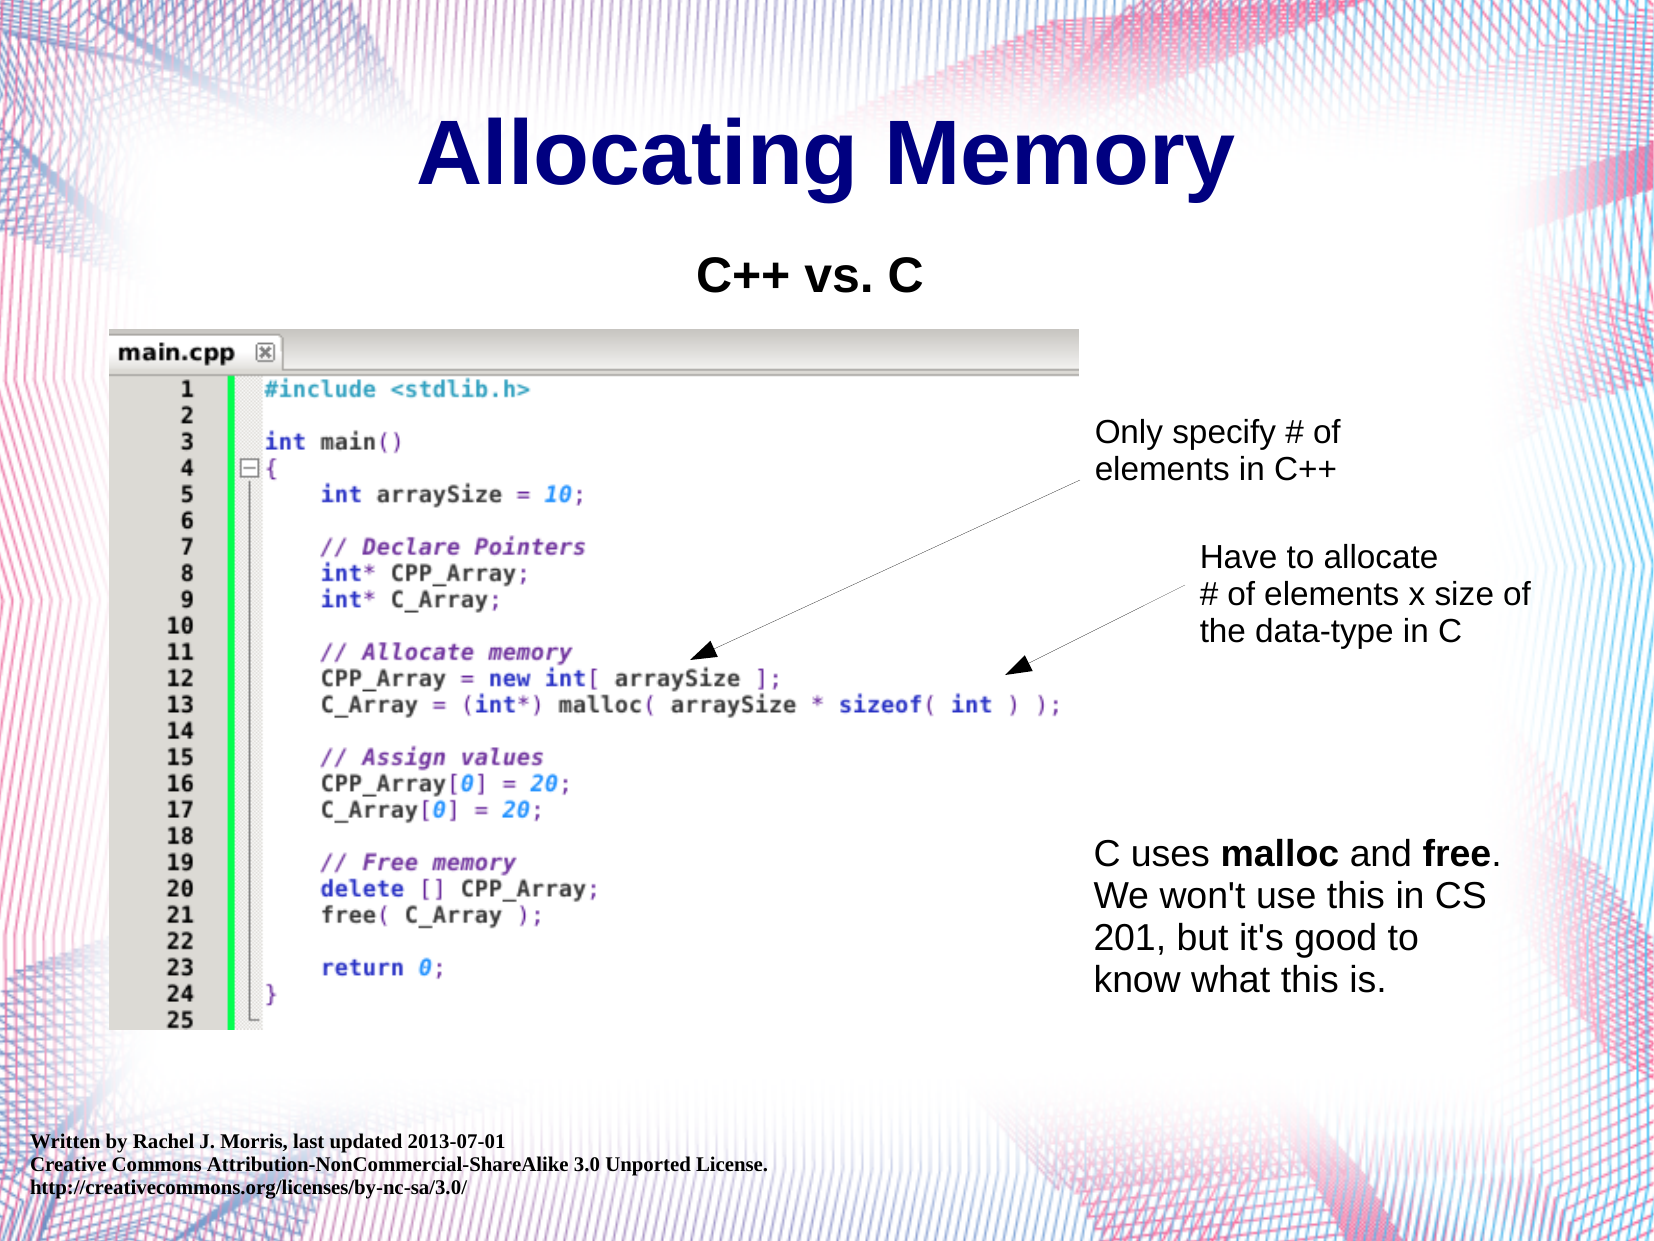

# Allocating Memory
C++ vs. C
Only specify # of elements in C++
Have to allocate
# of elements x size of the data-type in C
C uses malloc and free. We won't use this in CS 201, but it's good to know what this is.